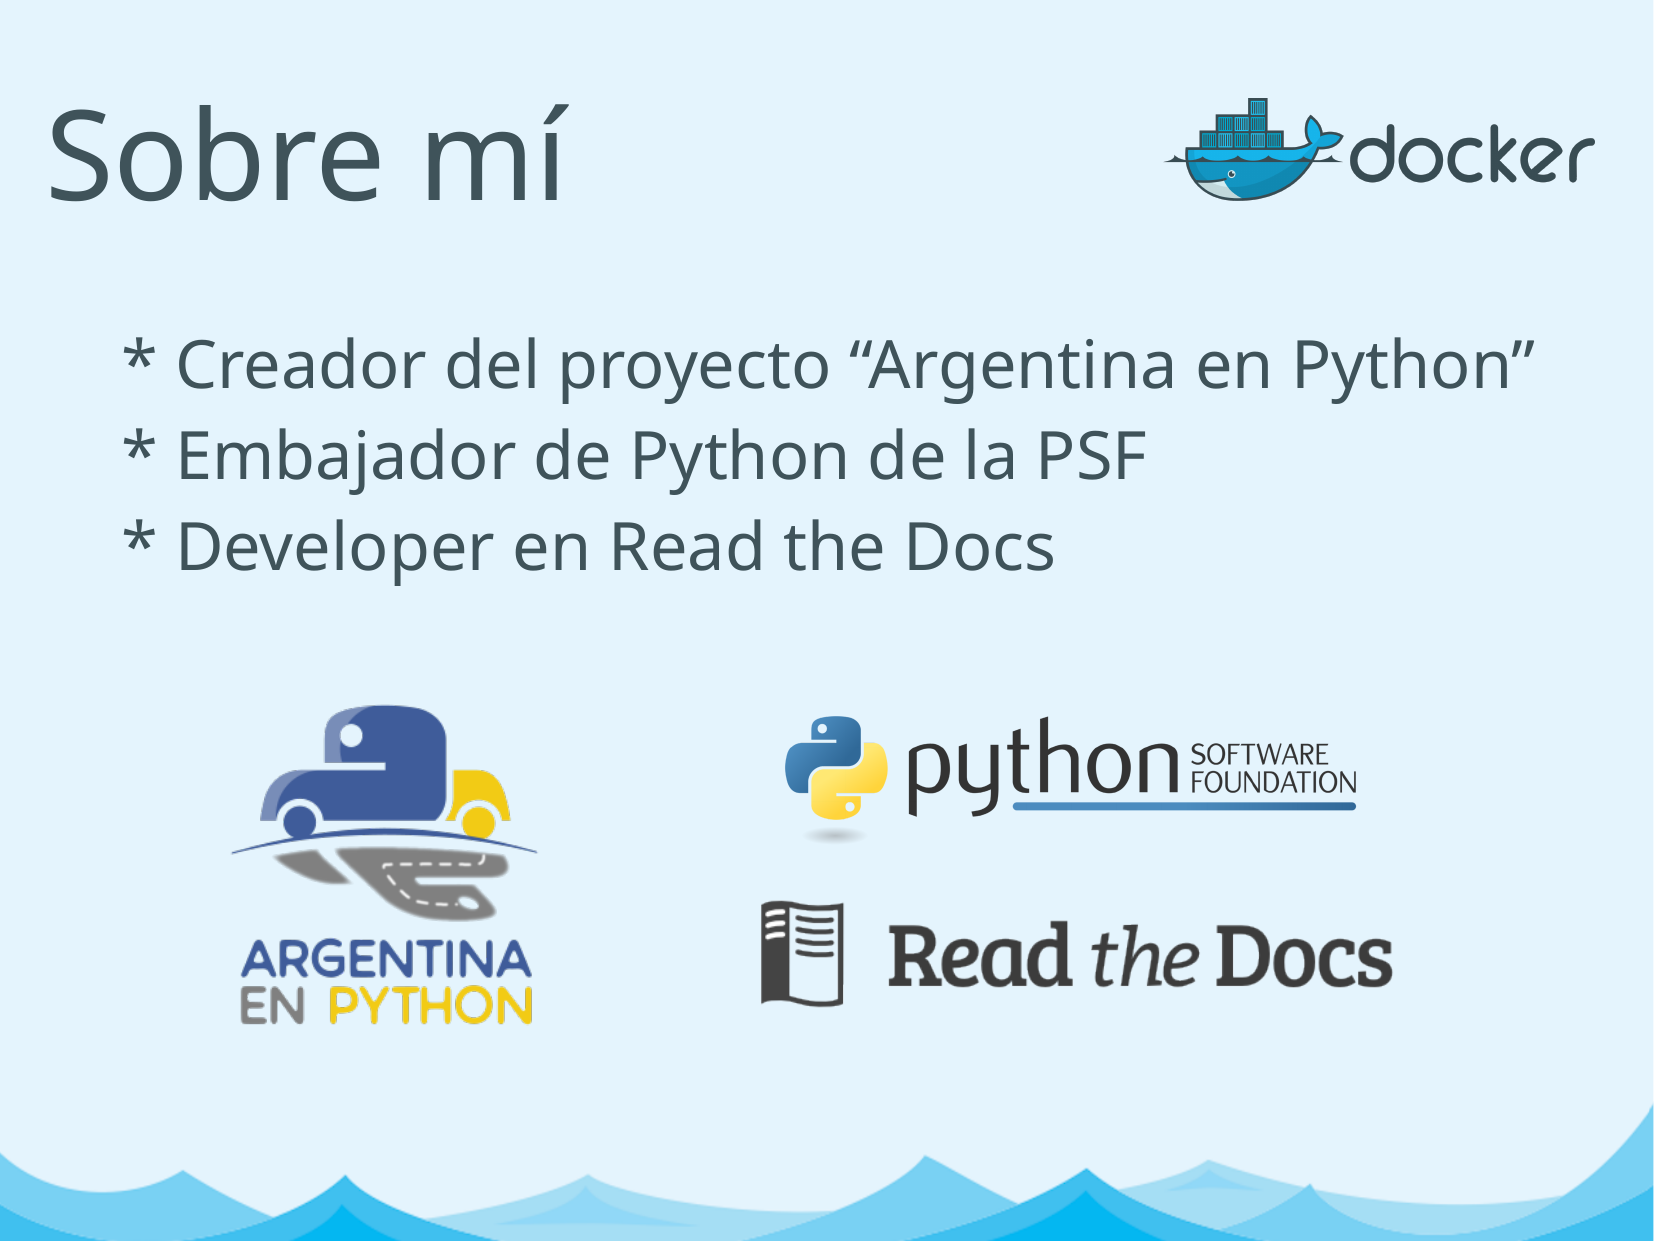

Sobre mí
* Creador del proyecto “Argentina en Python”
* Embajador de Python de la PSF
* Developer en Read the Docs